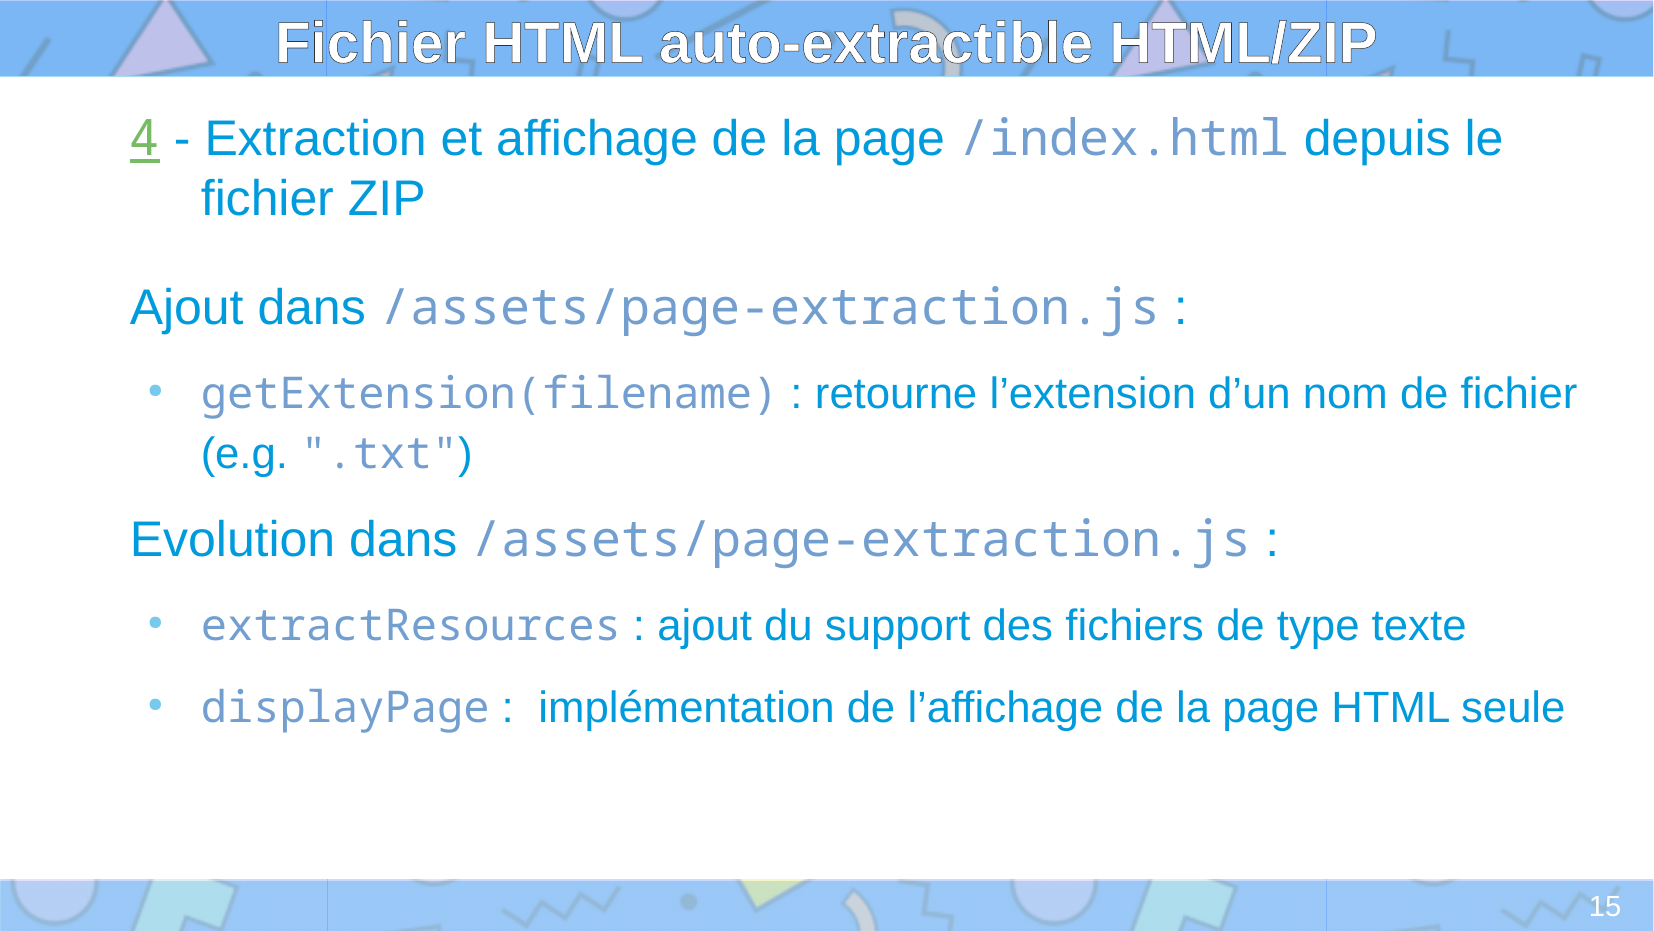

# Fichier HTML auto-extractible HTML/ZIP
4 - Extraction et affichage de la page /index.html depuis le
fichier ZIP
Ajout dans /assets/page-extraction.js :
getExtension(filename) : retourne l’extension d’un nom de fichier (e.g. ".txt")
Evolution dans /assets/page-extraction.js :
extractResources : ajout du support des fichiers de type texte
displayPage : implémentation de l’affichage de la page HTML seule
15